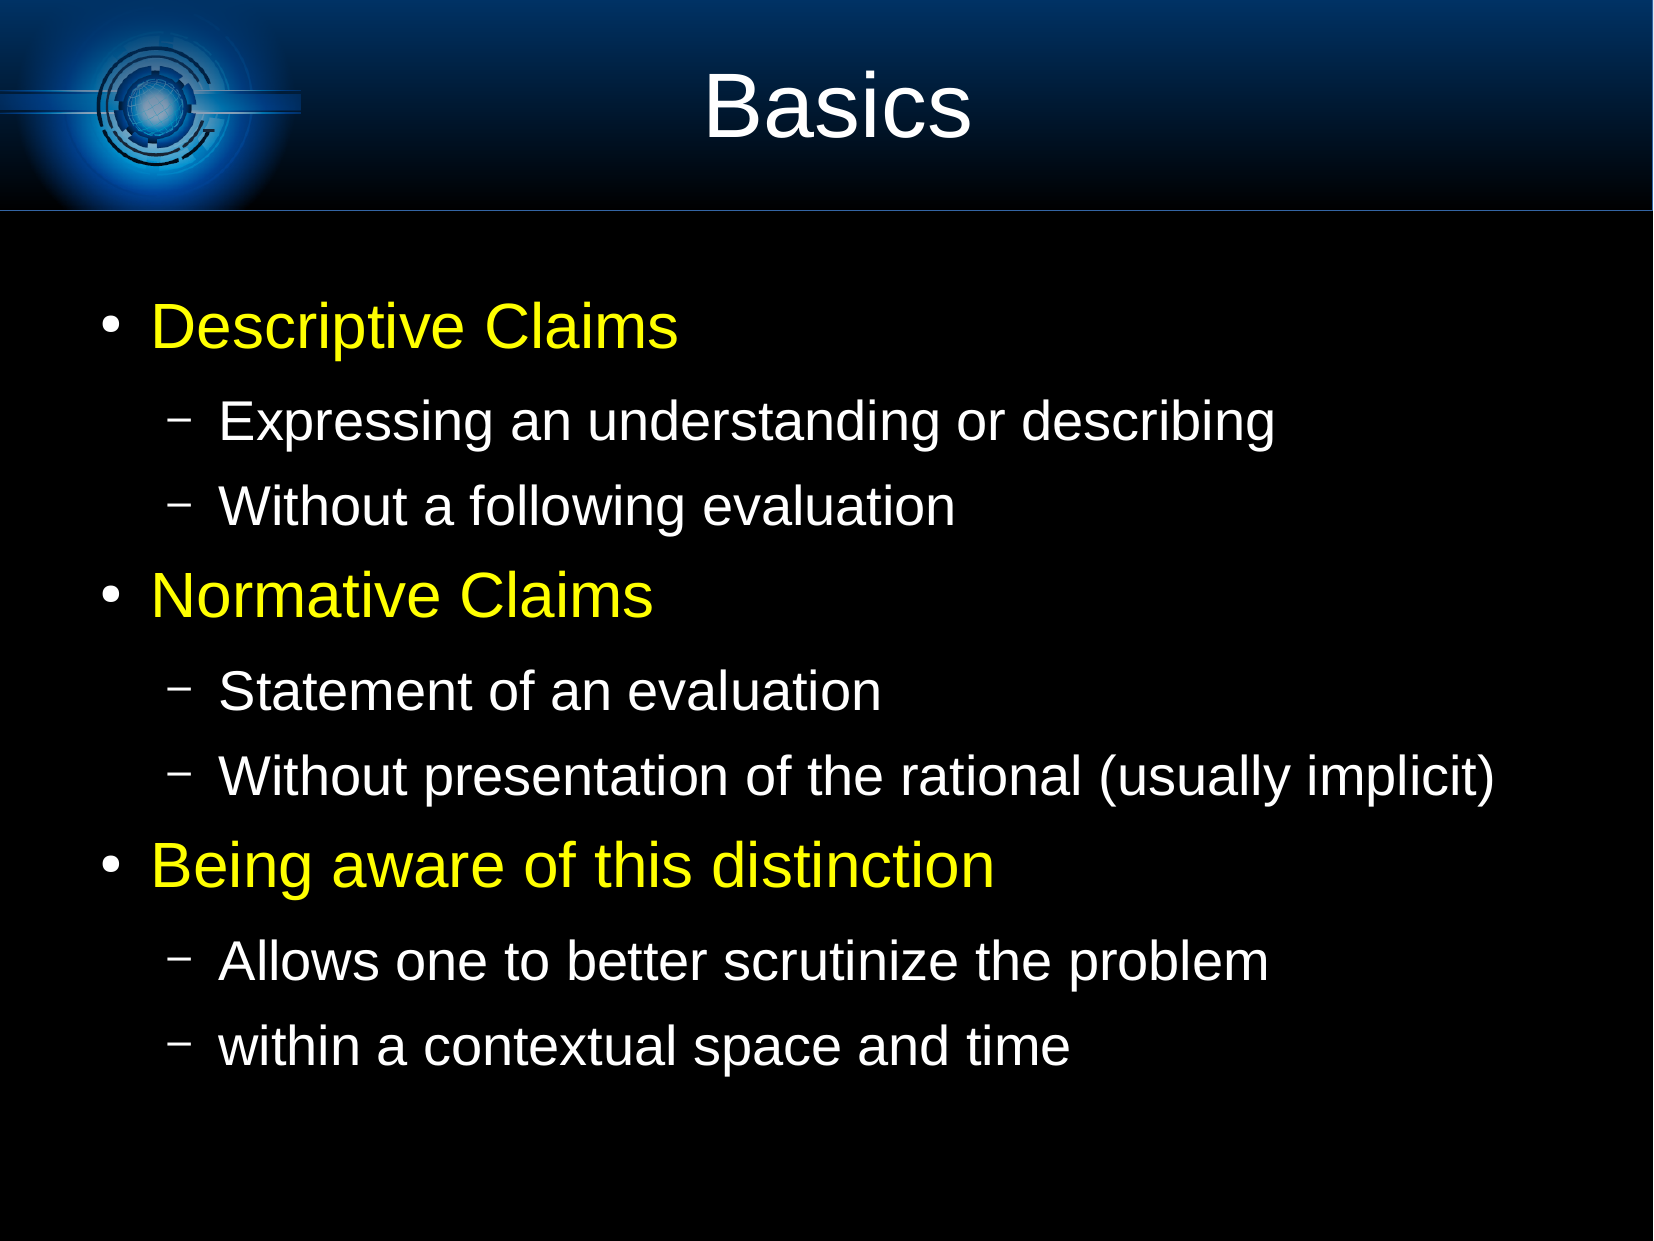

# Basics
Descriptive Claims
Expressing an understanding or describing
Without a following evaluation
Normative Claims
Statement of an evaluation
Without presentation of the rational (usually implicit)
Being aware of this distinction
Allows one to better scrutinize the problem
within a contextual space and time